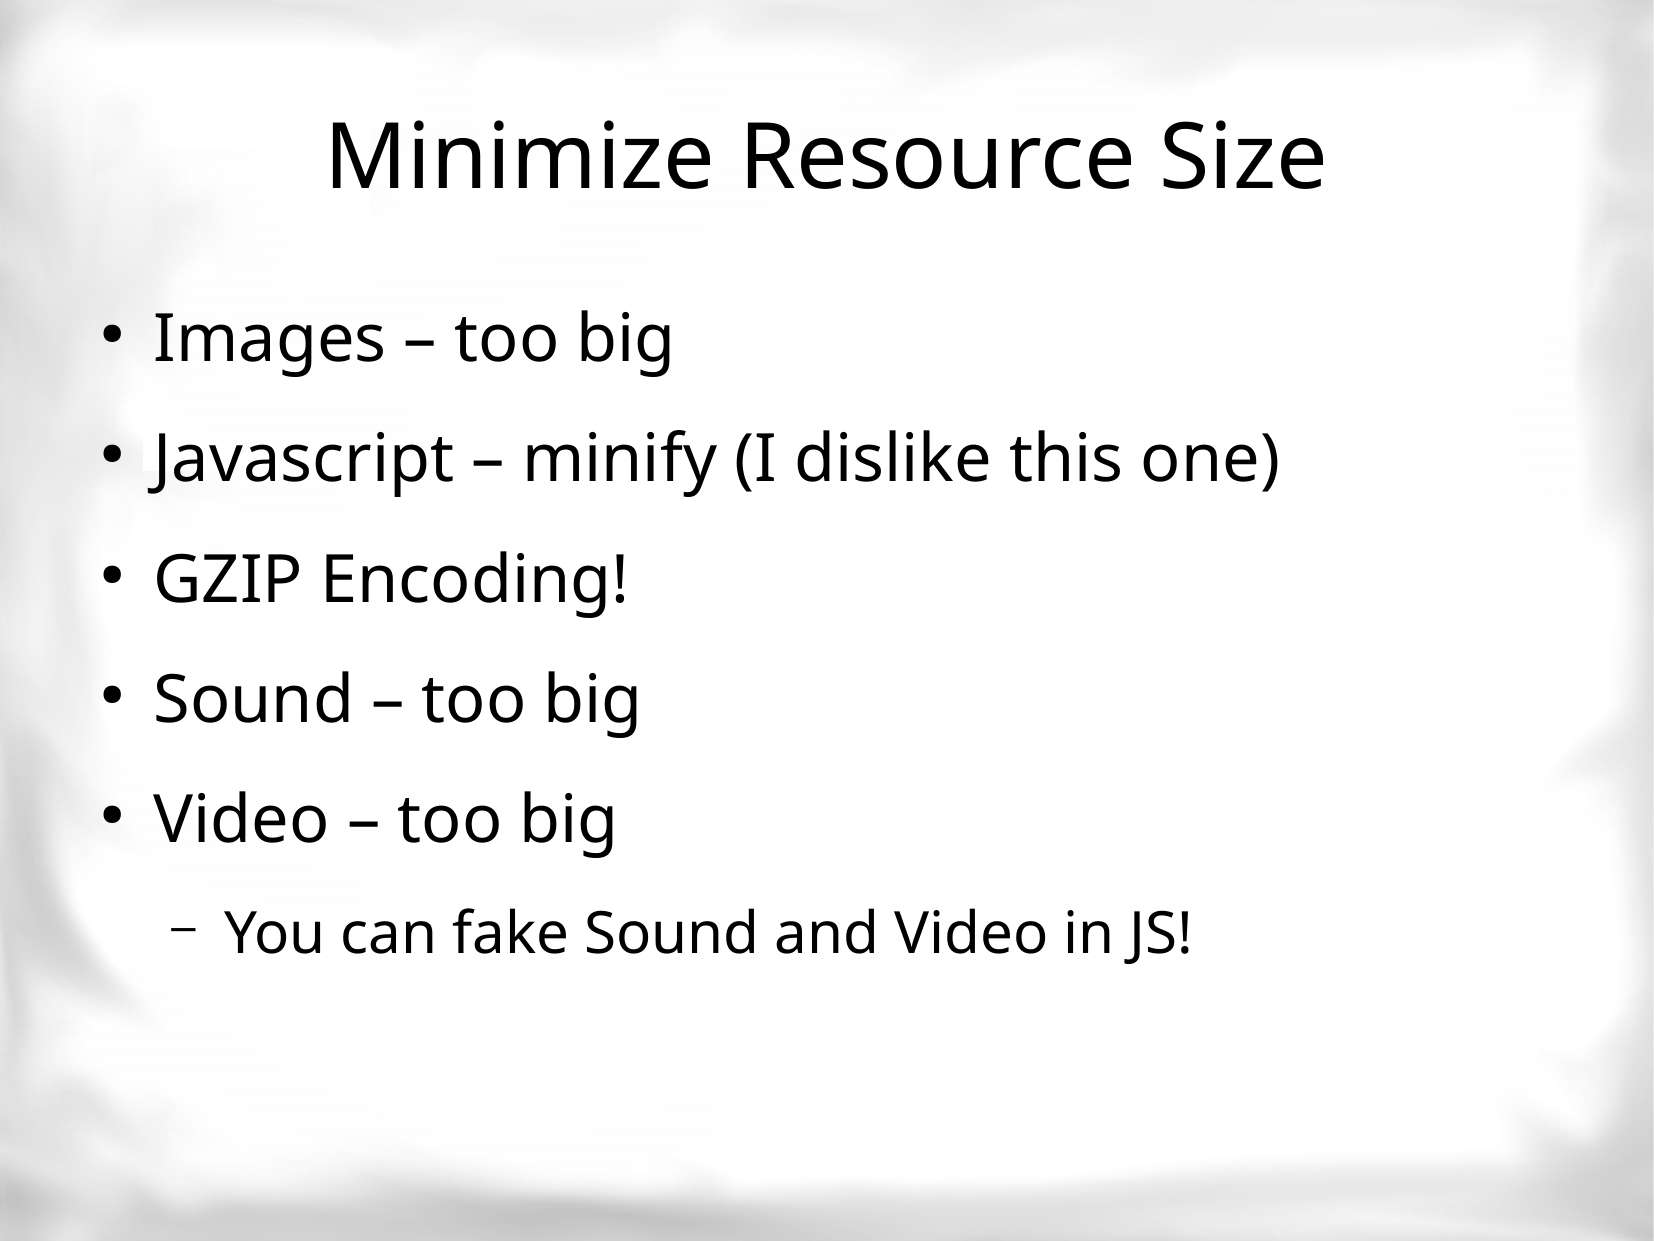

# Minimize Resource Size
Images – too big
Javascript – minify (I dislike this one)
GZIP Encoding!
Sound – too big
Video – too big
You can fake Sound and Video in JS!